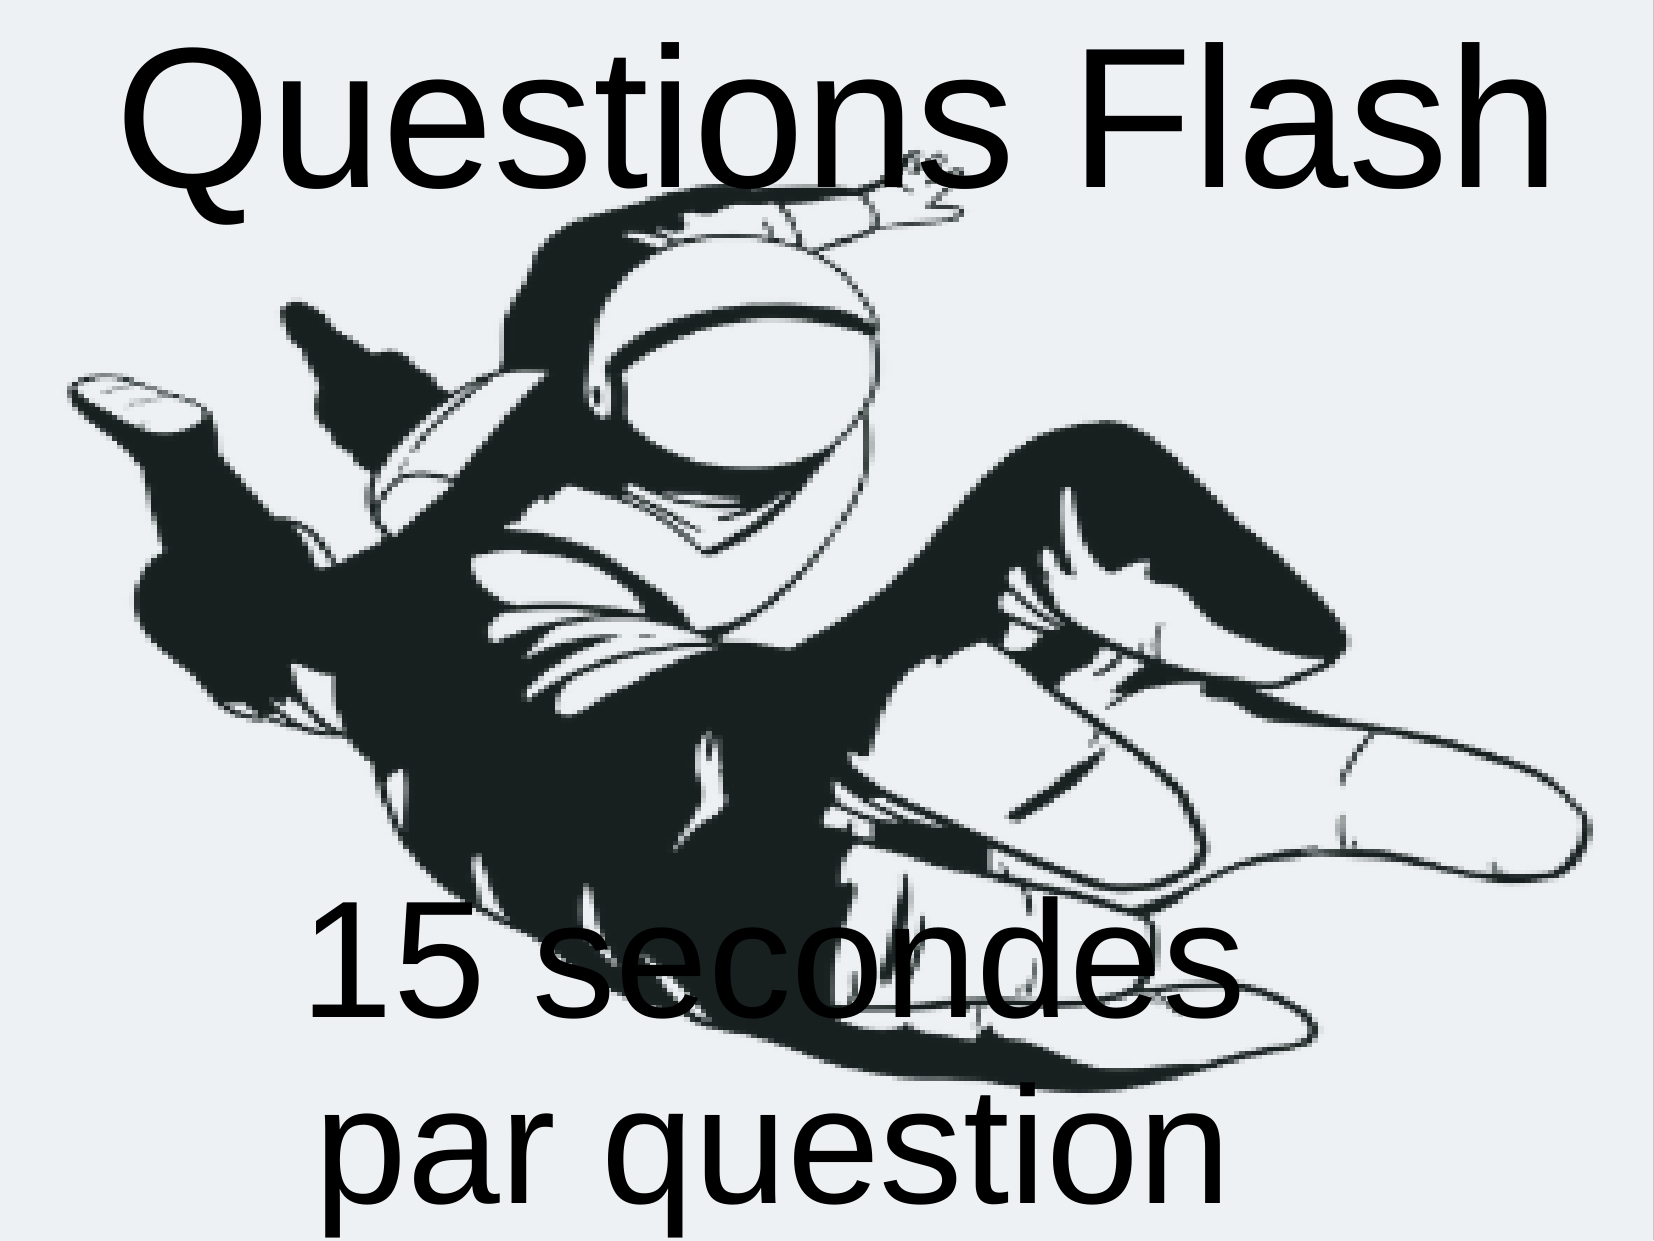

# Questions Flash
15 secondes
par question